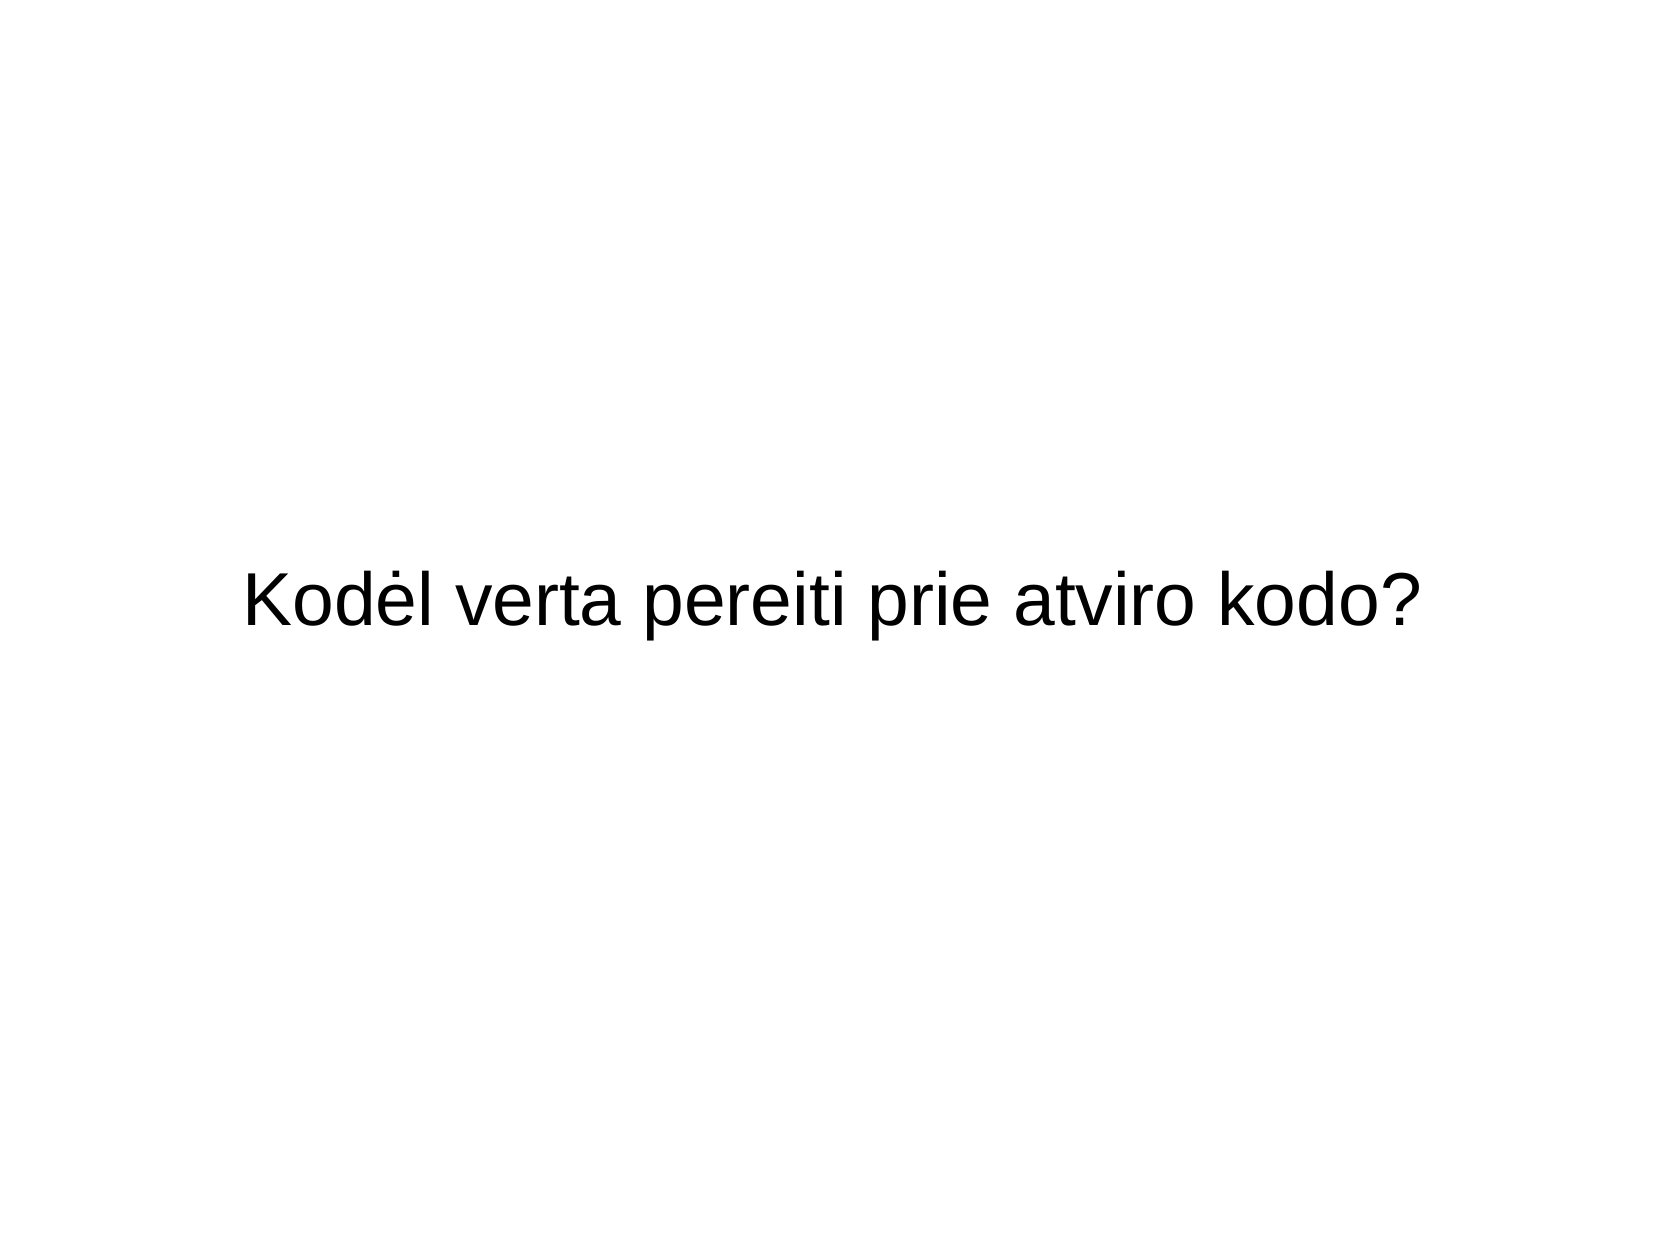

# Kodėl verta pereiti prie atviro kodo?